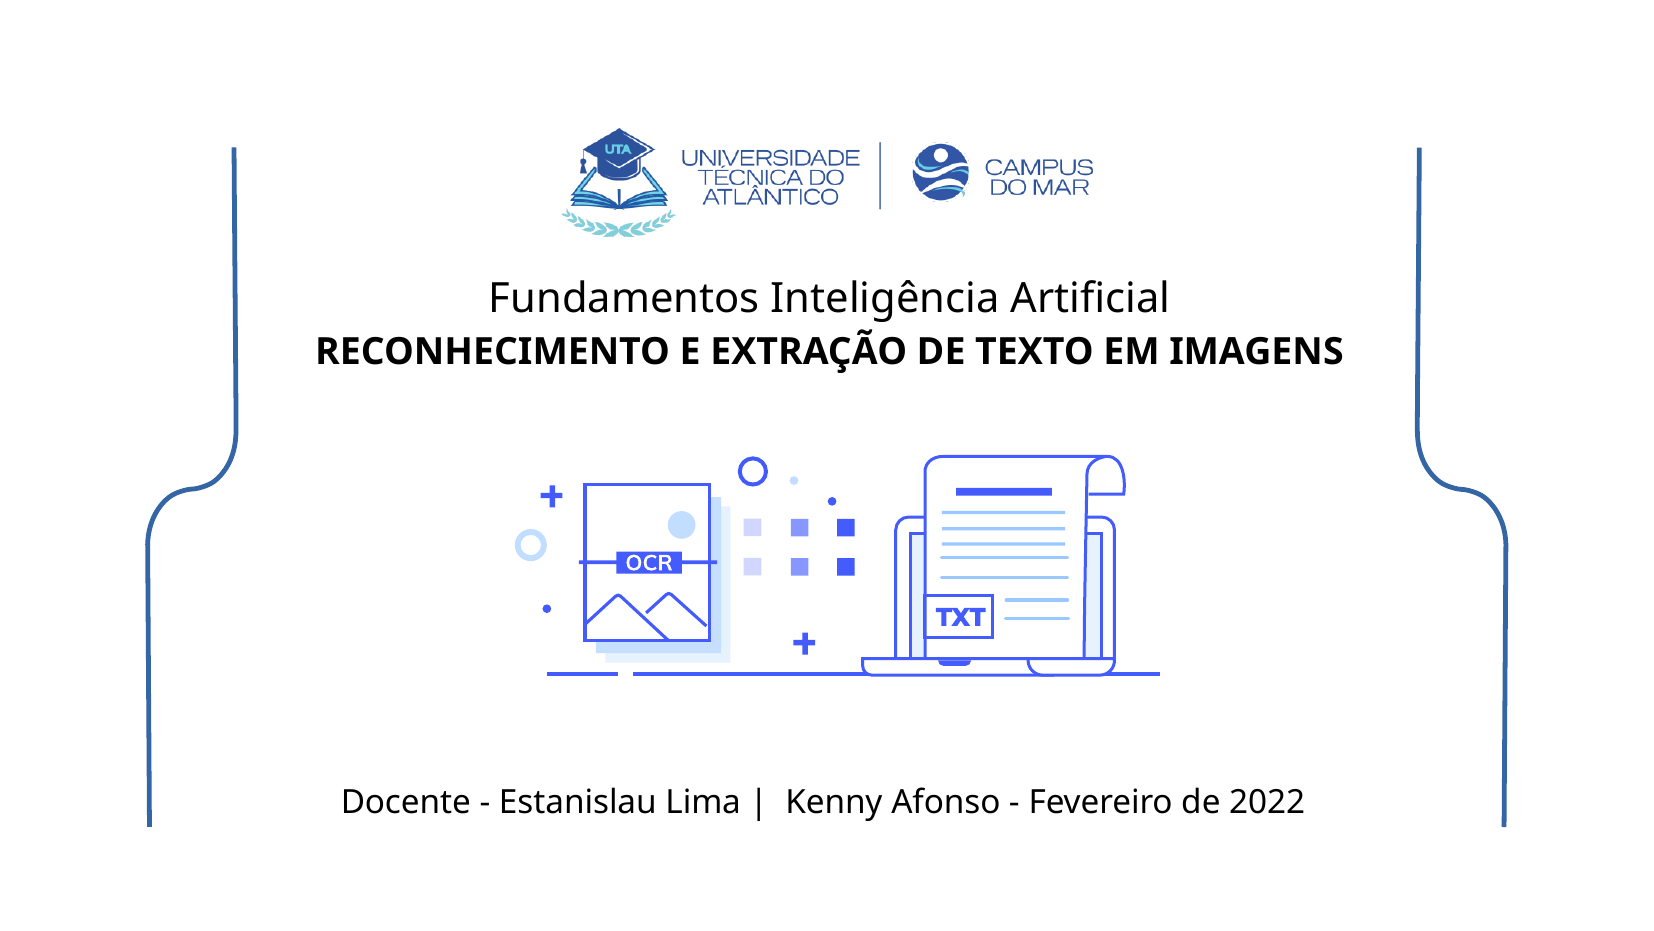

# Fundamentos Inteligência Artificial RECONHECIMENTO E EXTRAÇÃO DE TEXTO EM IMAGENS
Docente - Estanislau Lima | Kenny Afonso - Fevereiro de 2022